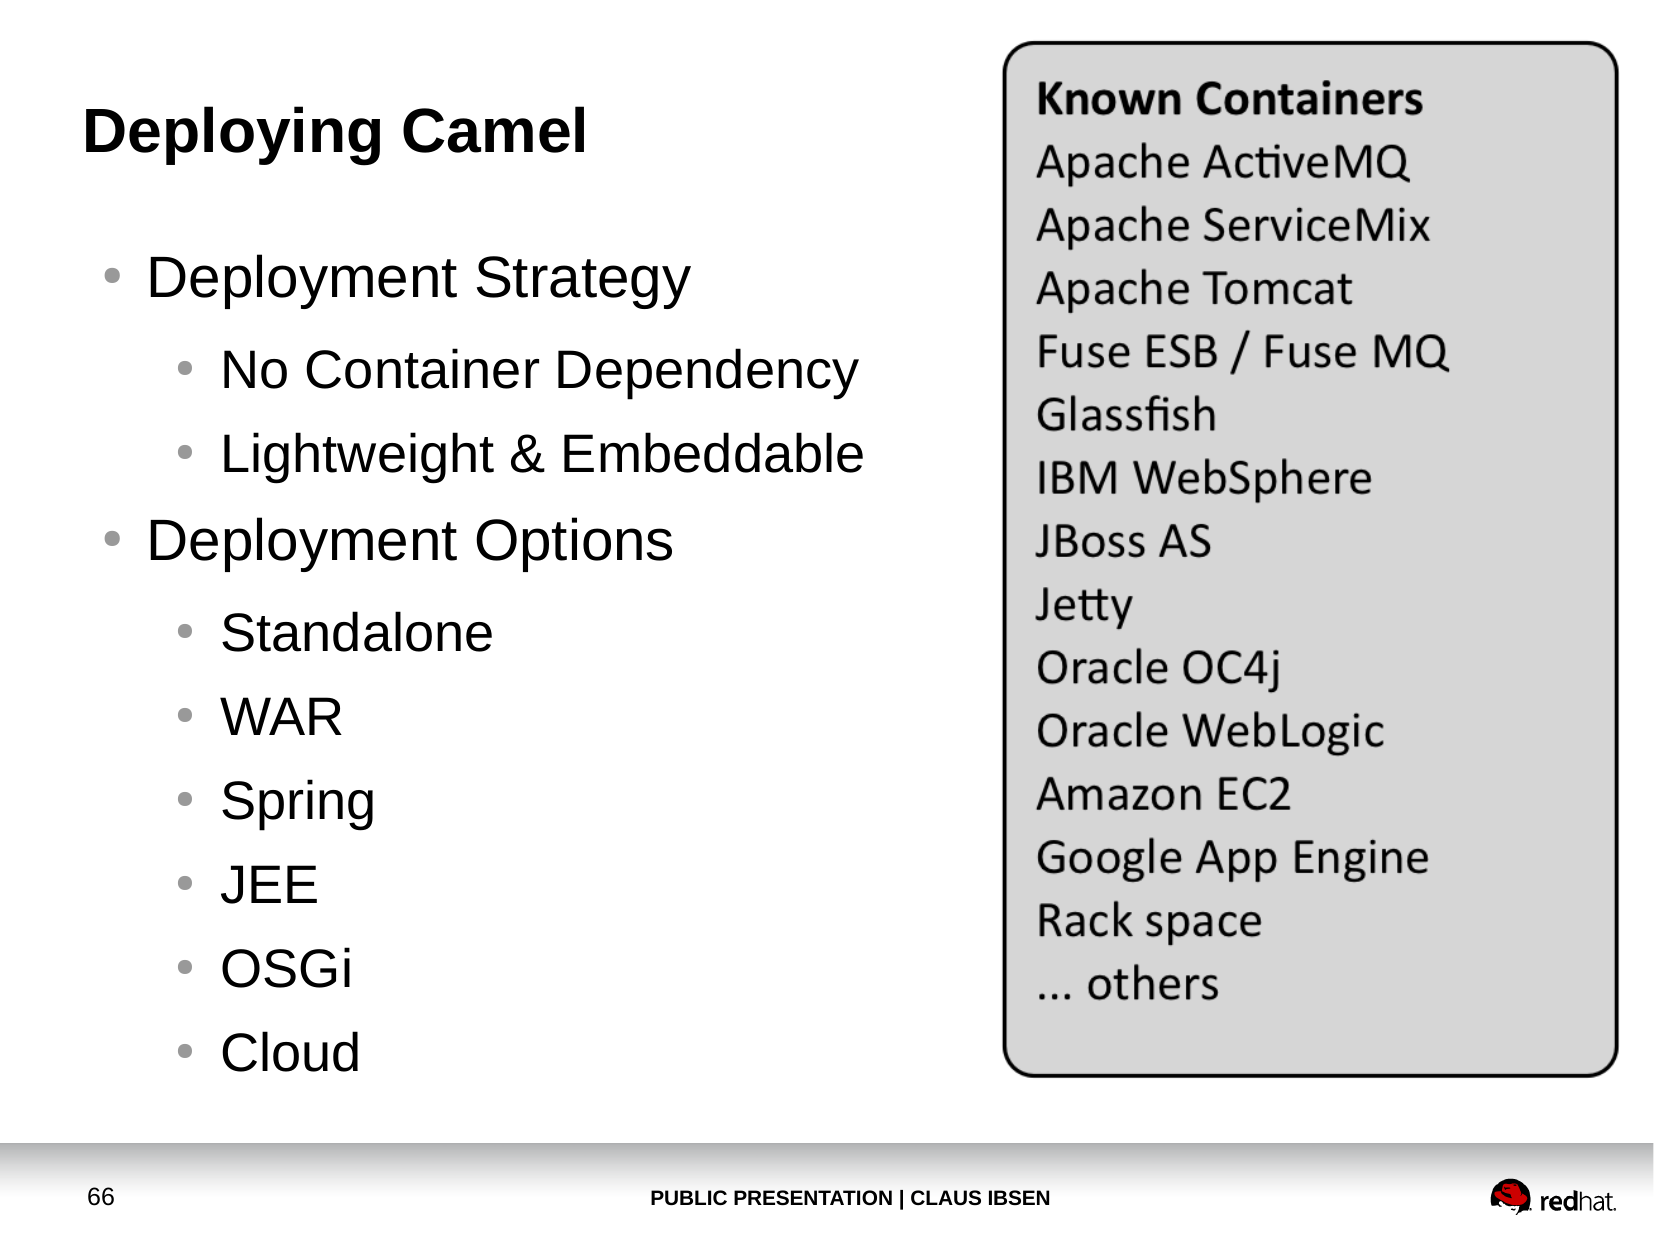

# Deploying Camel
Deployment Strategy
No Container Dependency
Lightweight & Embeddable
Deployment Options
Standalone
WAR
Spring
JEE
OSGi
Cloud